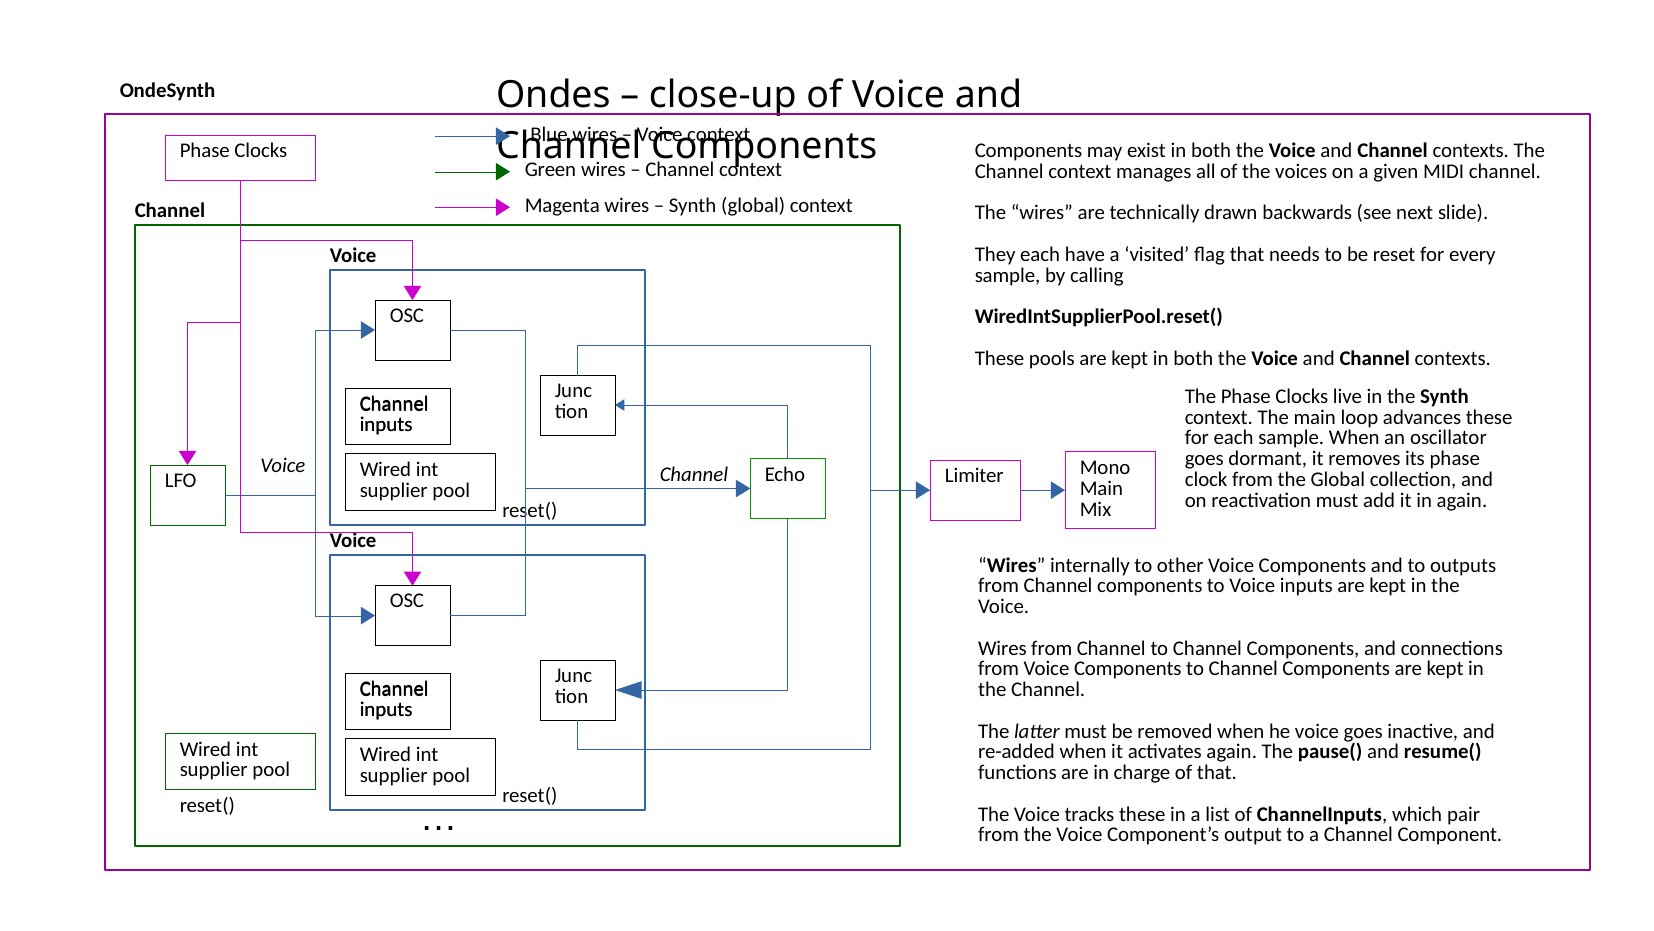

Ondes – close-up of Voice and Channel Components
OndeSynth
Blue wires – Voice context
Phase Clocks
Components may exist in both the Voice and Channel contexts. The Channel context manages all of the voices on a given MIDI channel.
The “wires” are technically drawn backwards (see next slide).
They each have a ‘visited’ flag that needs to be reset for every sample, by calling
WiredIntSupplierPool.reset()
These pools are kept in both the Voice and Channel contexts.
Green wires – Channel context
Magenta wires – Synth (global) context
Channel
Voice
OSC
The Phase Clocks live in the Synth context. The main loop advances these for each sample. When an oscillator goes dormant, it removes its phase clock from the Global collection, and on reactivation must add it in again.
Junction
Channel inputs
Channel inputs
Voice
Mono Main Mix
Wired int supplier pool
Channel
Echo
Limiter
LFO
reset()
Voice
“Wires” internally to other Voice Components and to outputs from Channel components to Voice inputs are kept in the Voice.
Wires from Channel to Channel Components, and connections from Voice Components to Channel Components are kept in the Channel.
The latter must be removed when he voice goes inactive, and re-added when it activates again. The pause() and resume() functions are in charge of that.
The Voice tracks these in a list of ChannelInputs, which pair from the Voice Component’s output to a Channel Component.
OSC
Junction
Channel inputs
Channel inputs
Wired int supplier pool
Wired int supplier pool
reset()
…
reset()